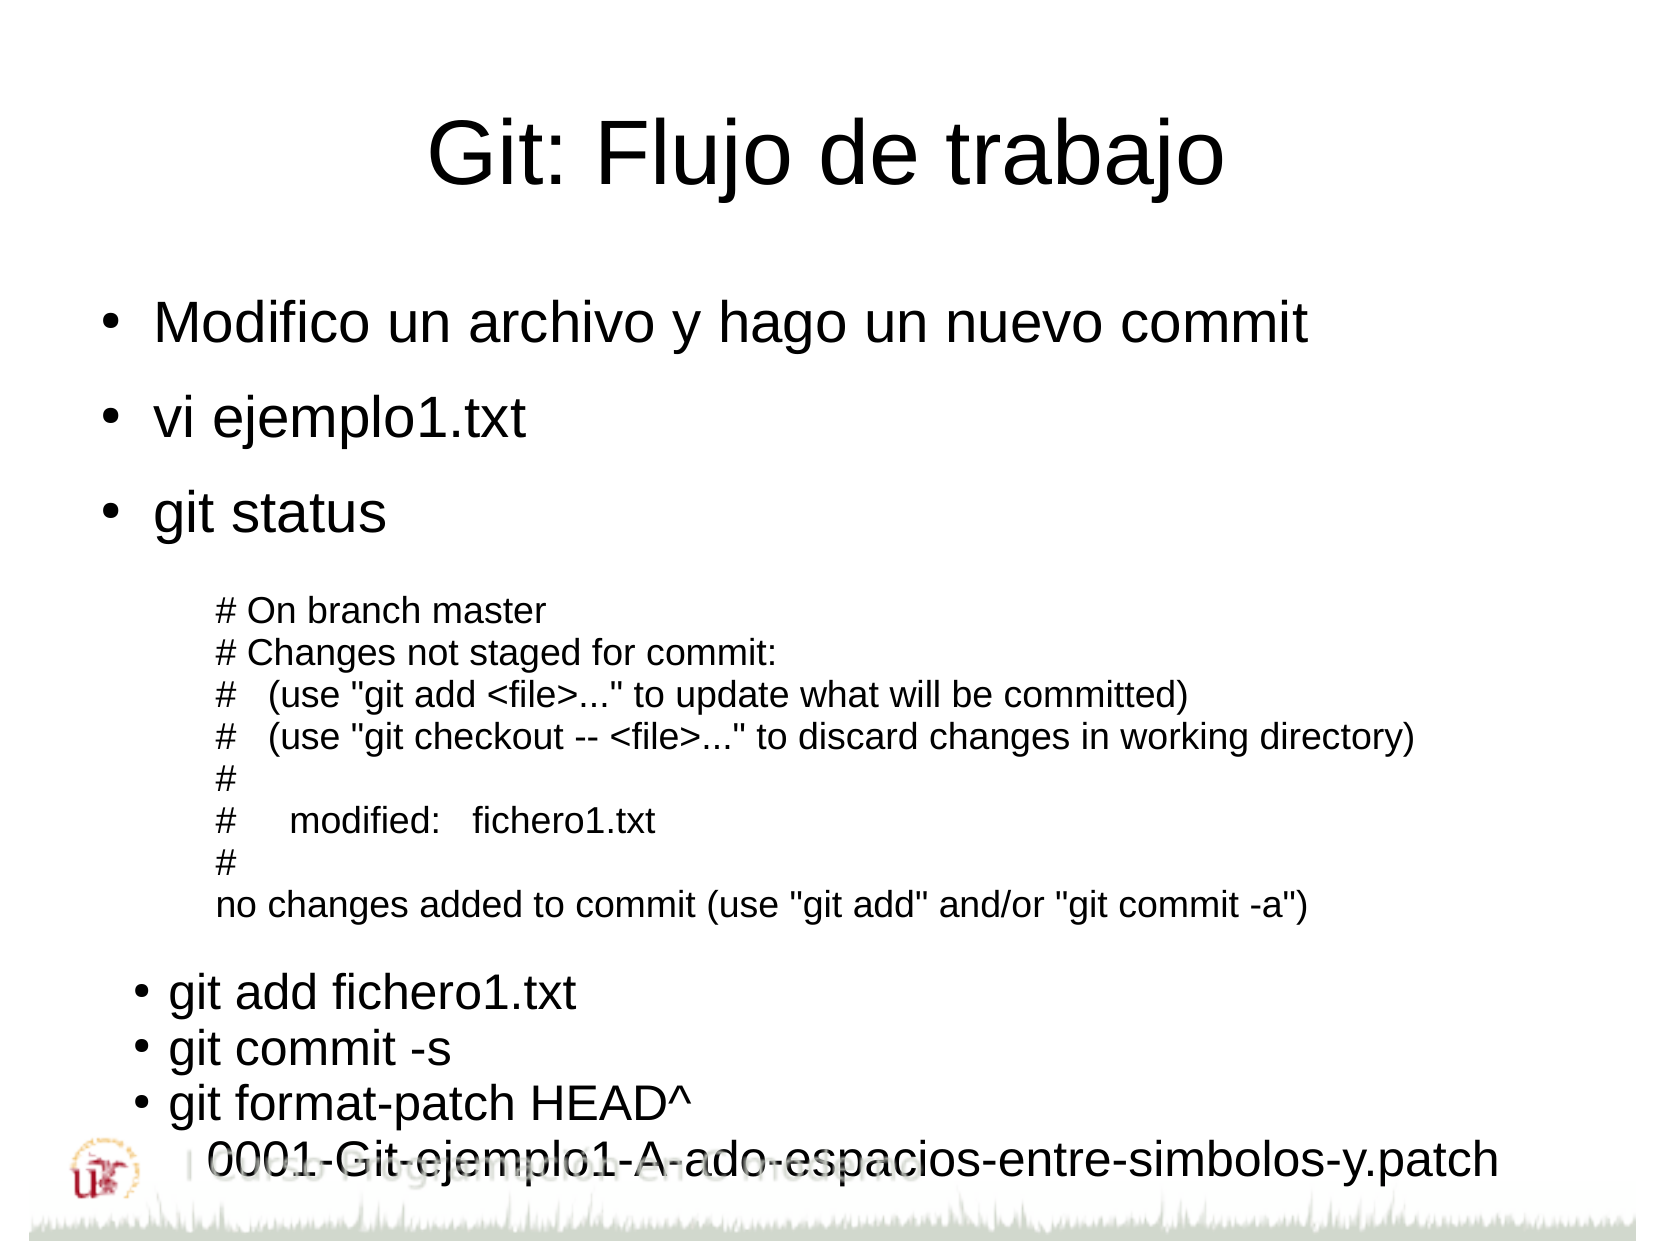

# Git: Flujo de trabajo
Modifico un archivo y hago un nuevo commit
vi ejemplo1.txt
git status
# On branch master
# Changes not staged for commit:
# (use "git add <file>..." to update what will be committed)
# (use "git checkout -- <file>..." to discard changes in working directory)
#
#	modified: fichero1.txt
#
no changes added to commit (use "git add" and/or "git commit -a")
git add fichero1.txt
git commit -s
git format-patch HEAD^
	0001-Git-ejemplo1-A-ado-espacios-entre-simbolos-y.patch